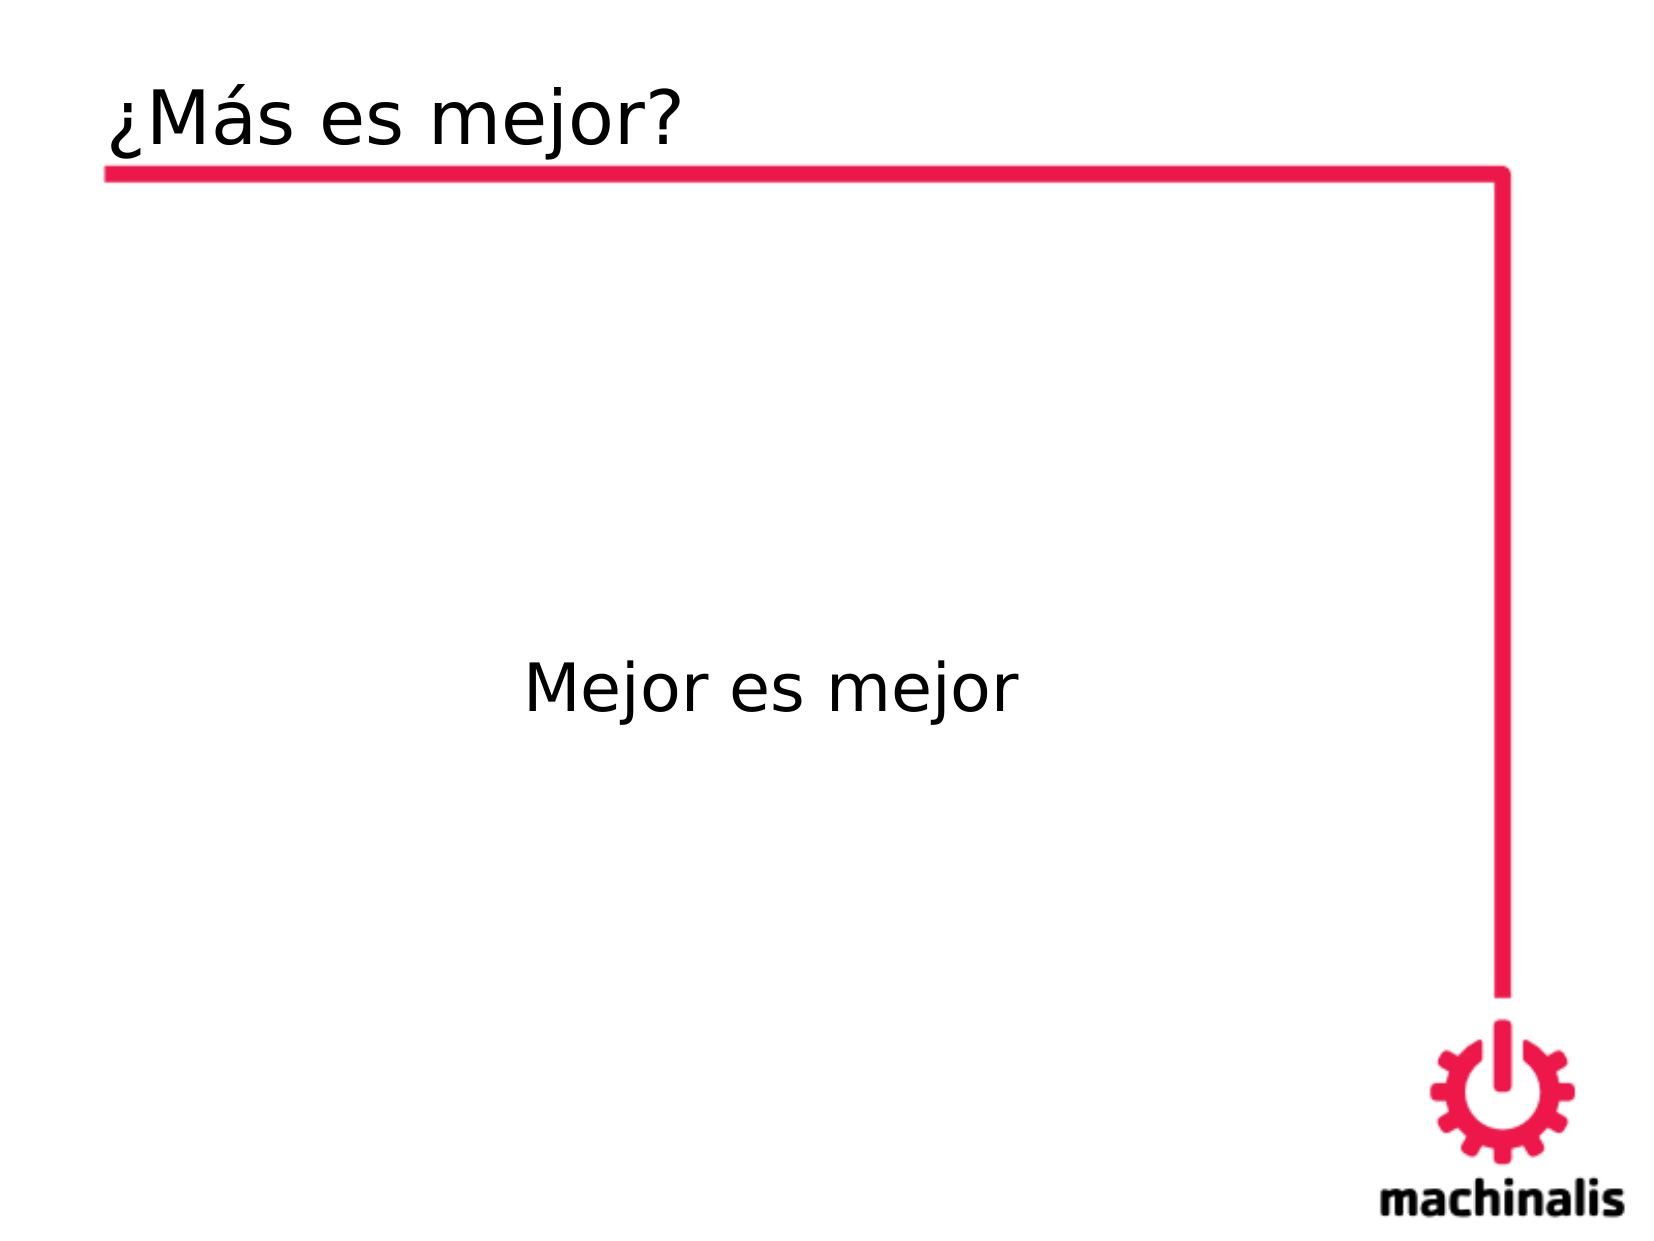

# ¿Más es mejor?
Mejor es mejor